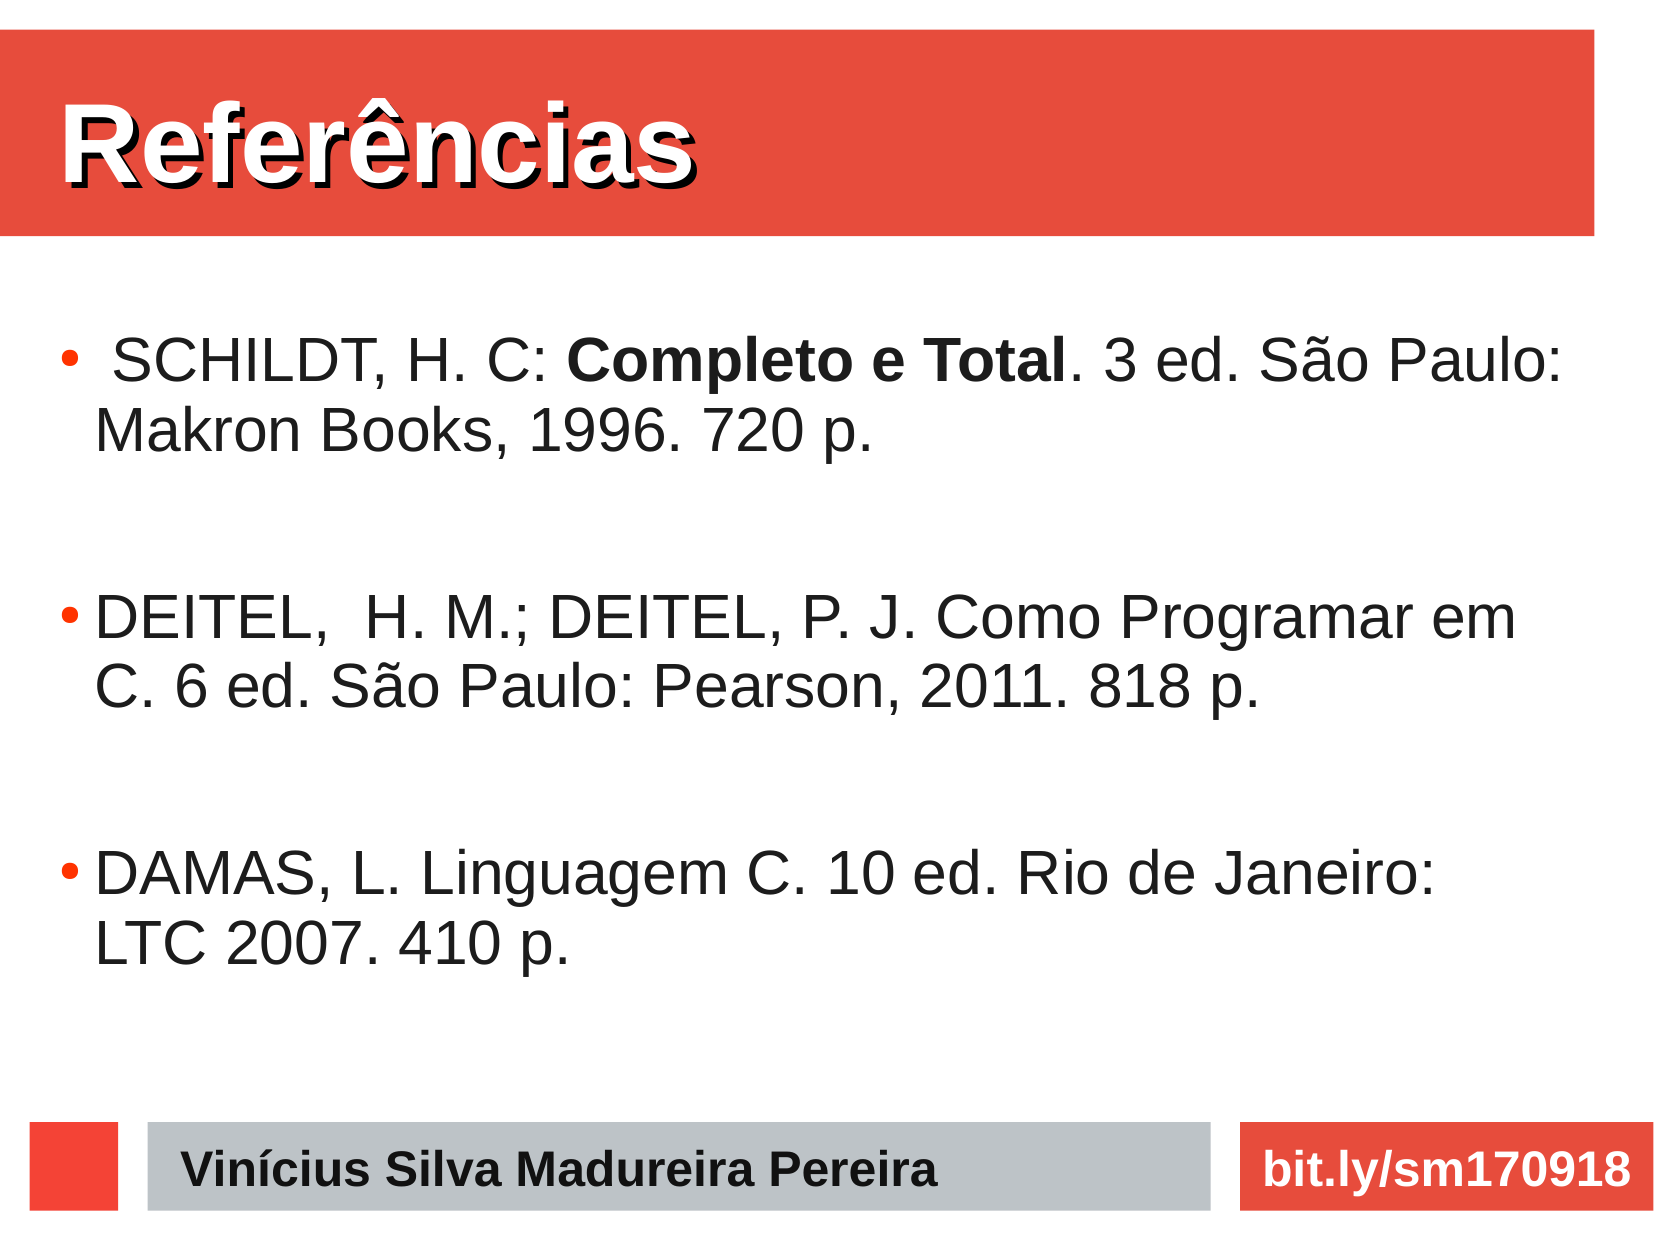

# Referências
 SCHILDT, H. C: Completo e Total. 3 ed. São Paulo: Makron Books, 1996. 720 p.
DEITEL, H. M.; DEITEL, P. J. Como Programar em C. 6 ed. São Paulo: Pearson, 2011. 818 p.
DAMAS, L. Linguagem C. 10 ed. Rio de Janeiro: LTC 2007. 410 p.
Vinícius Silva Madureira Pereira
bit.ly/sm170918